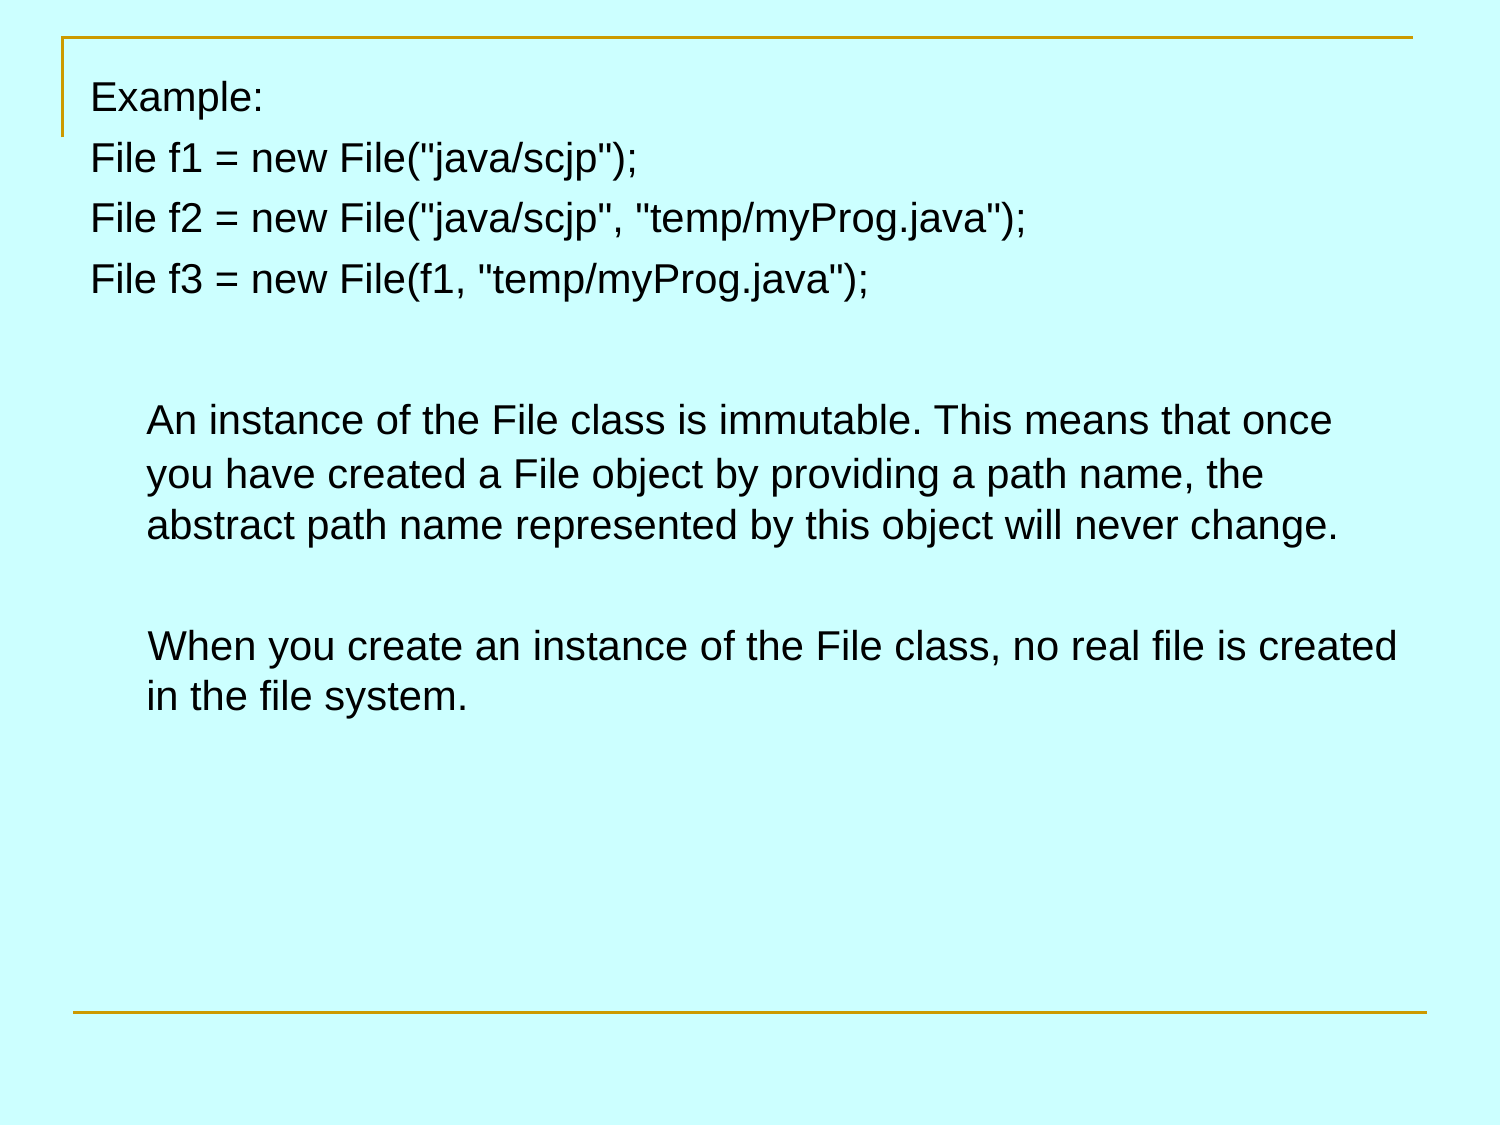

# Example:
File f1 = new File("java/scjp");
File f2 = new File("java/scjp", "temp/myProg.java");
File f3 = new File(f1, "temp/myProg.java");
	An instance of the File class is immutable. This means that once you have created a File object by providing a path name, the abstract path name represented by this object will never change.
 When you create an instance of the File class, no real file is created in the file system.